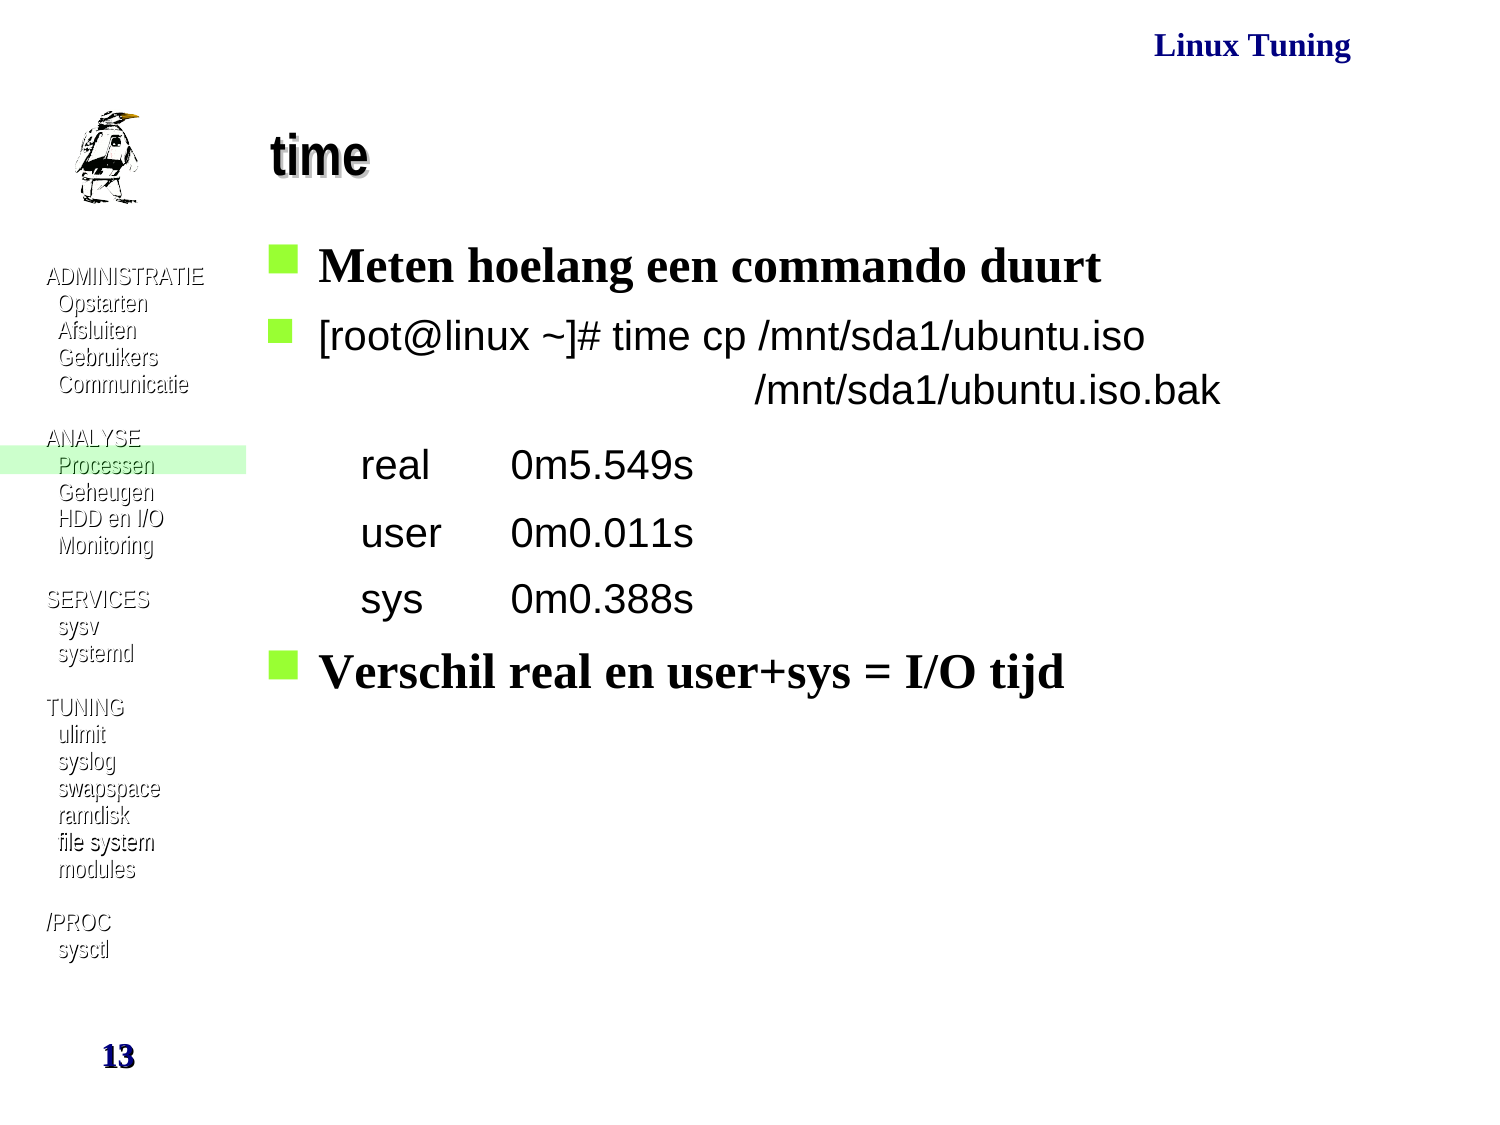

# time
Meten hoelang een commando duurt
[root@linux ~]# time cp /mnt/sda1/ubuntu.iso 										 /mnt/sda1/ubuntu.iso.bak
 		real 	0m5.549s
 		user 	0m0.011s
 		sys 	0m0.388s
Verschil real en user+sys = I/O tijd